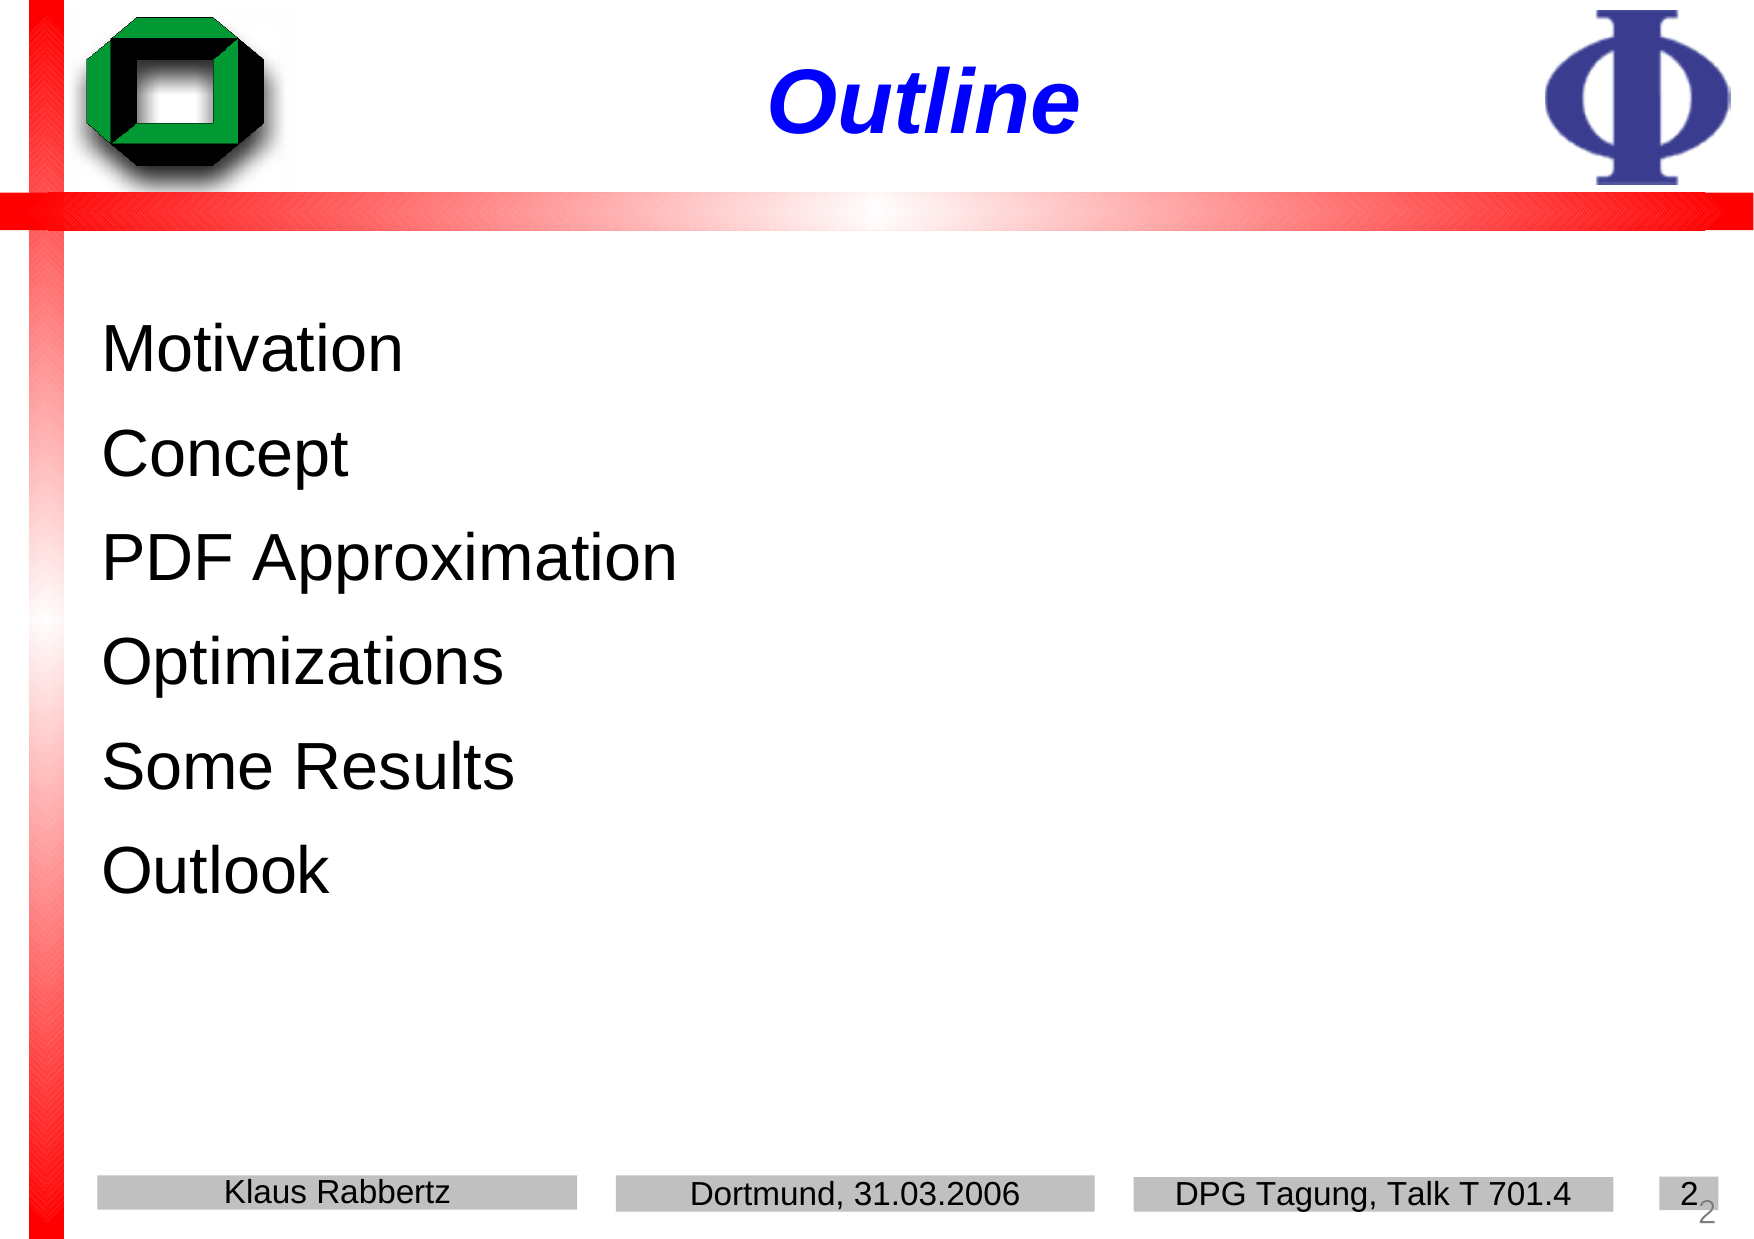

# Outline
Motivation
Concept
PDF Approximation
Optimizations
Some Results
Outlook